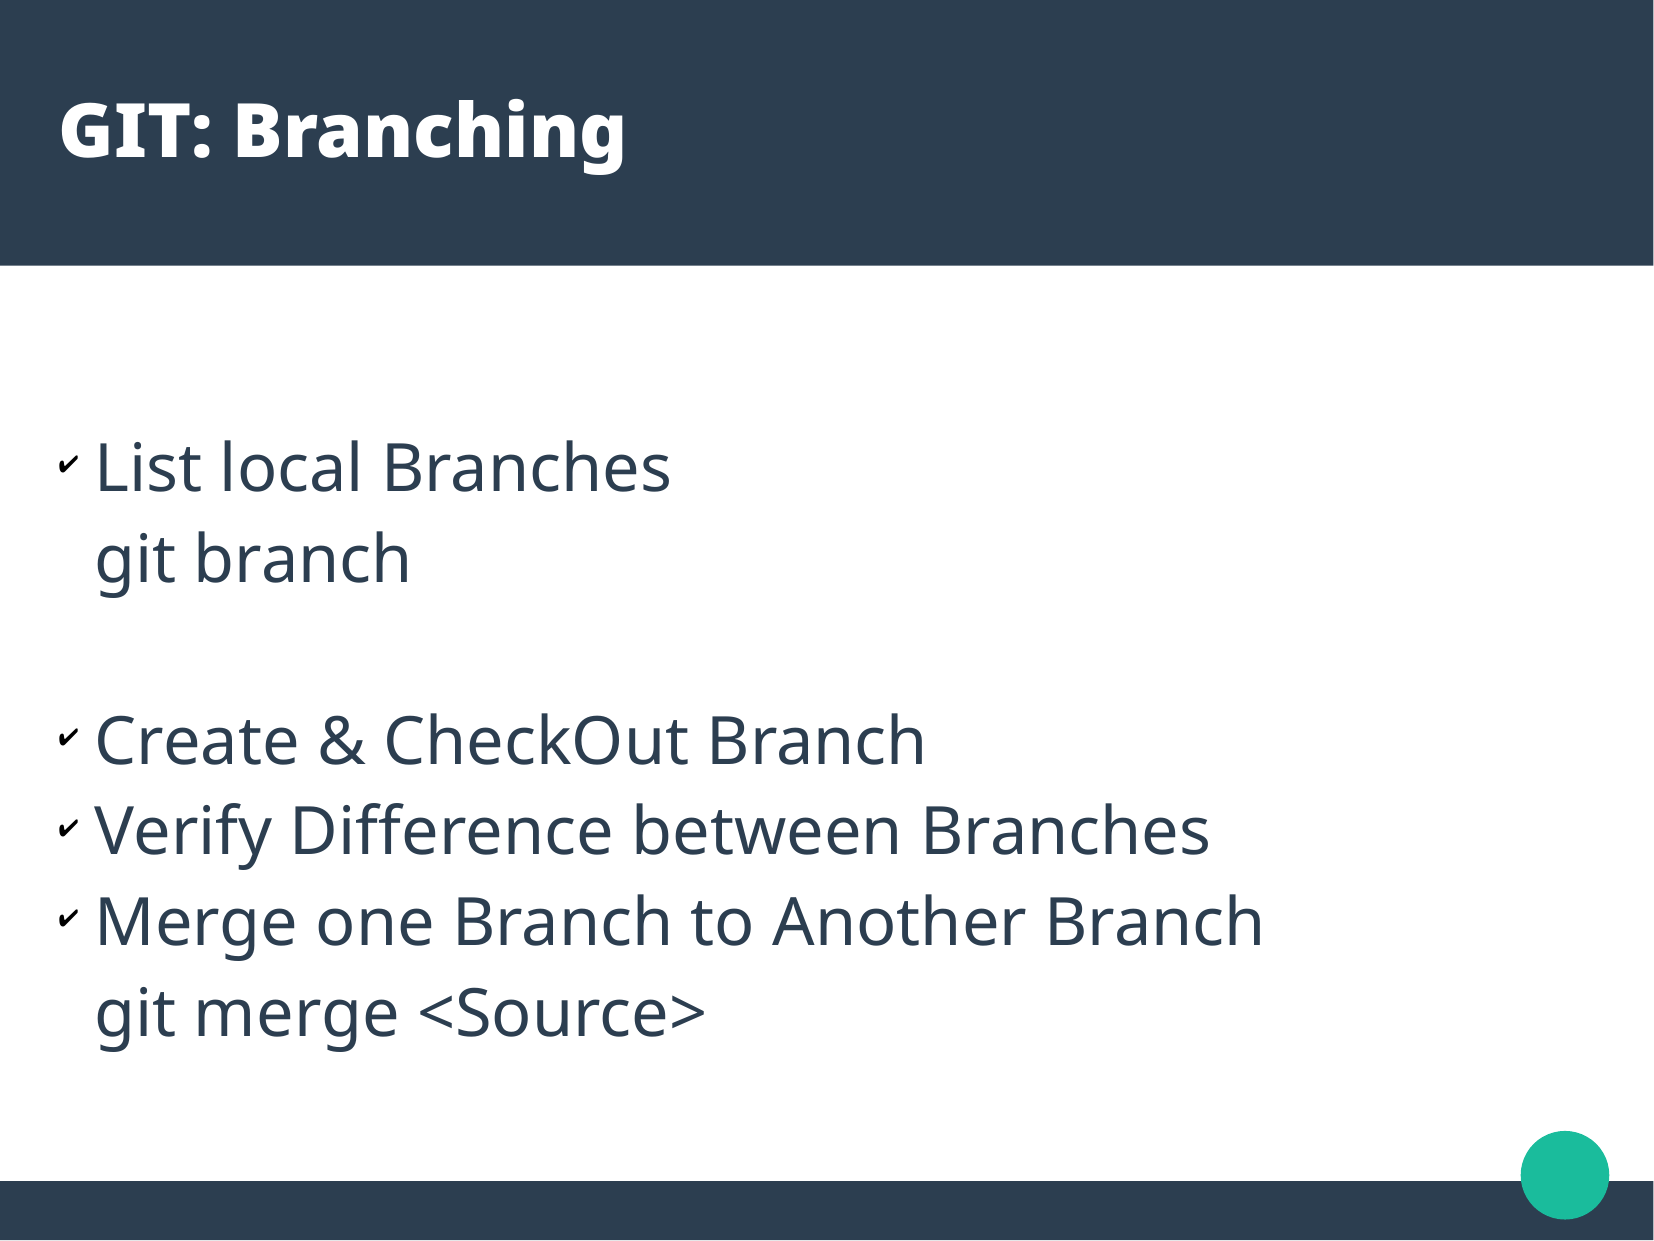

# GIT: Branching
List local Branches
git branch
Create & CheckOut Branch
Verify Difference between Branches
Merge one Branch to Another Branch
git merge <Source>